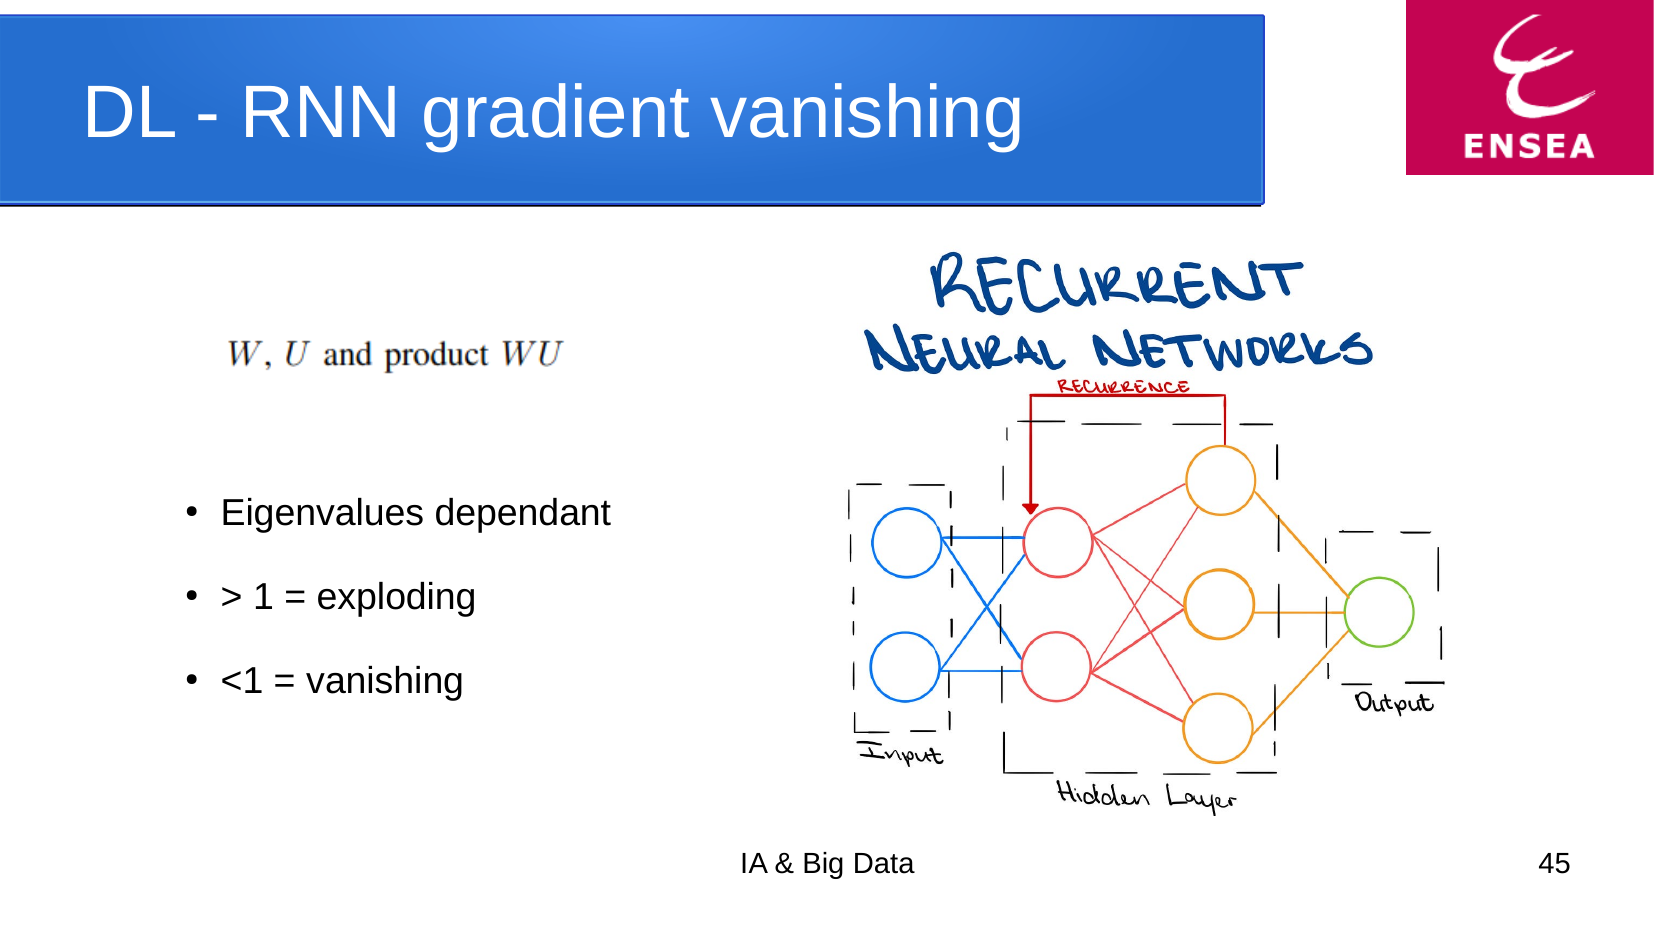

# DL - RNN gradient vanishing
Eigenvalues dependant
> 1 = exploding
<1 = vanishing
IA & Big Data
45